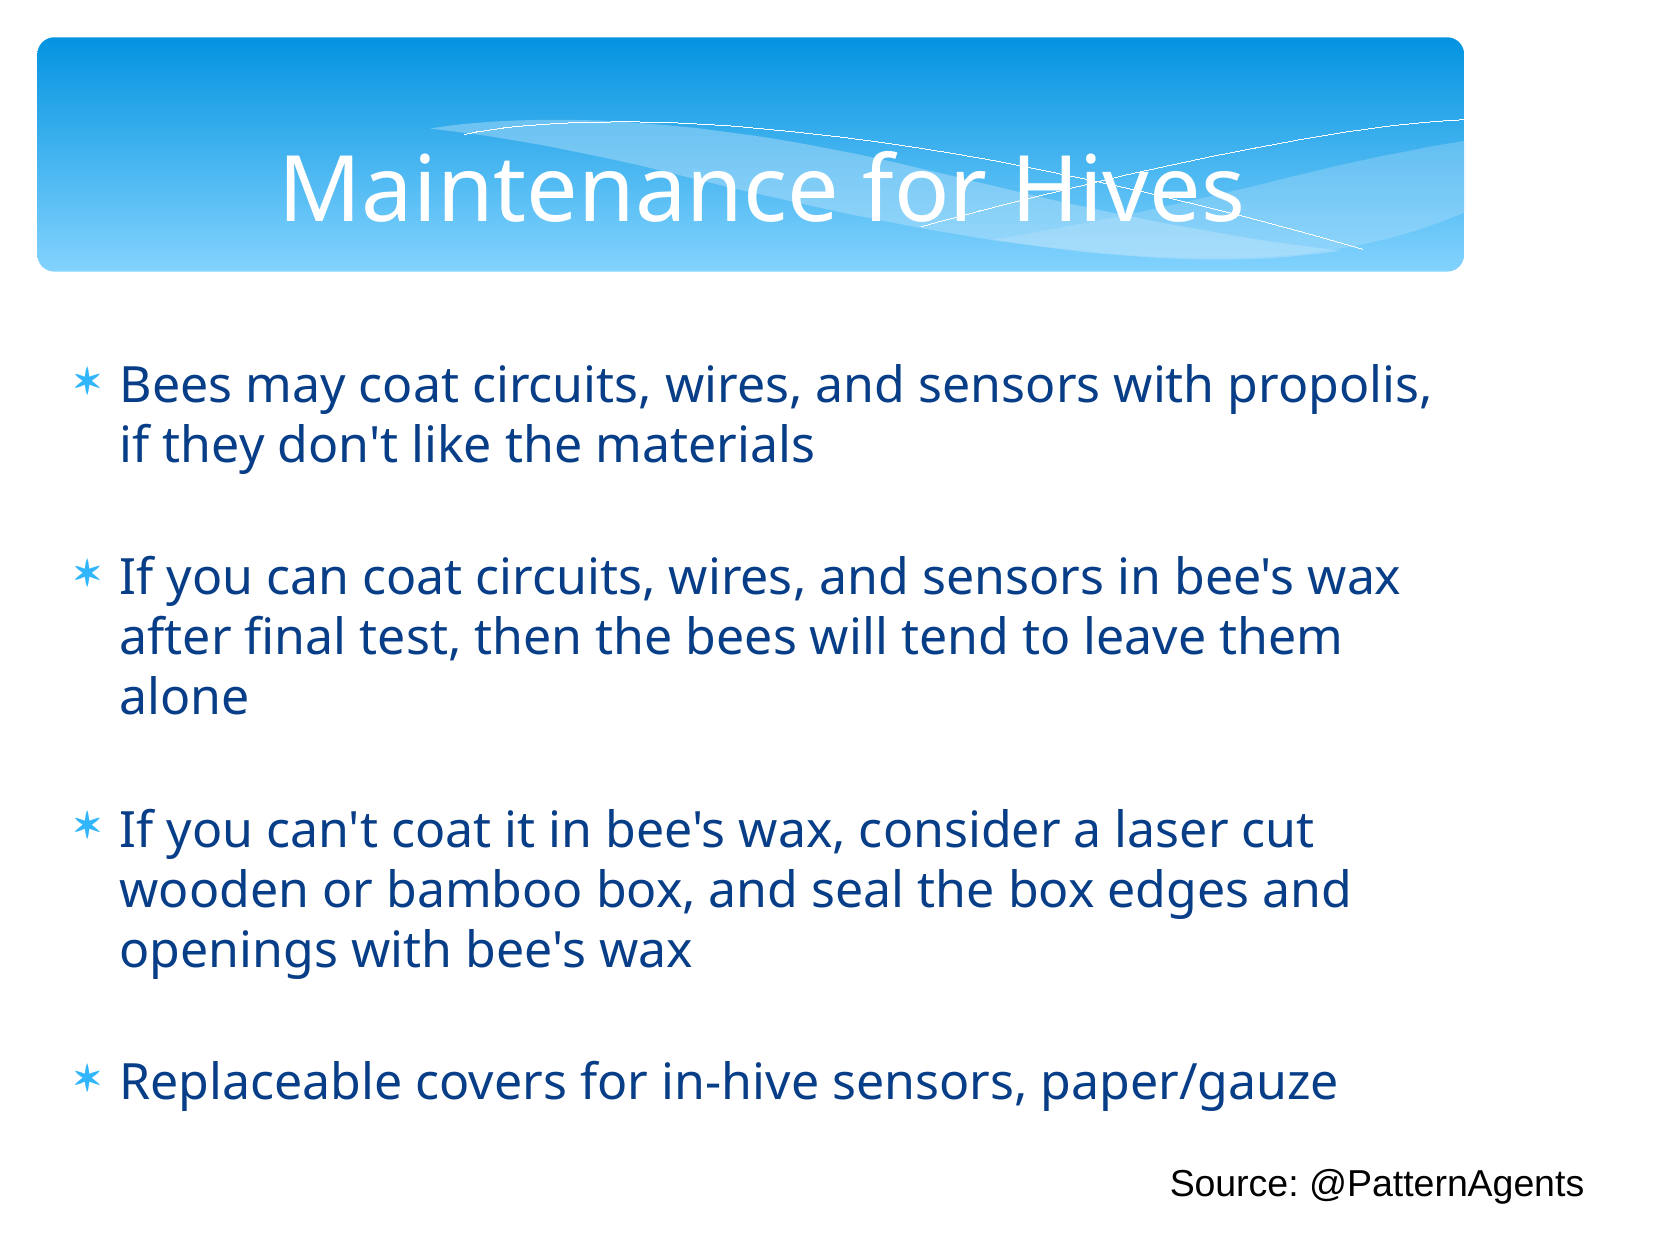

Maintenance for Hives
# Bees may coat circuits, wires, and sensors with propolis, if they don't like the materials
If you can coat circuits, wires, and sensors in bee's wax after final test, then the bees will tend to leave them alone
If you can't coat it in bee's wax, consider a laser cut wooden or bamboo box, and seal the box edges and openings with bee's wax
Replaceable covers for in-hive sensors, paper/gauze
Source: @PatternAgents